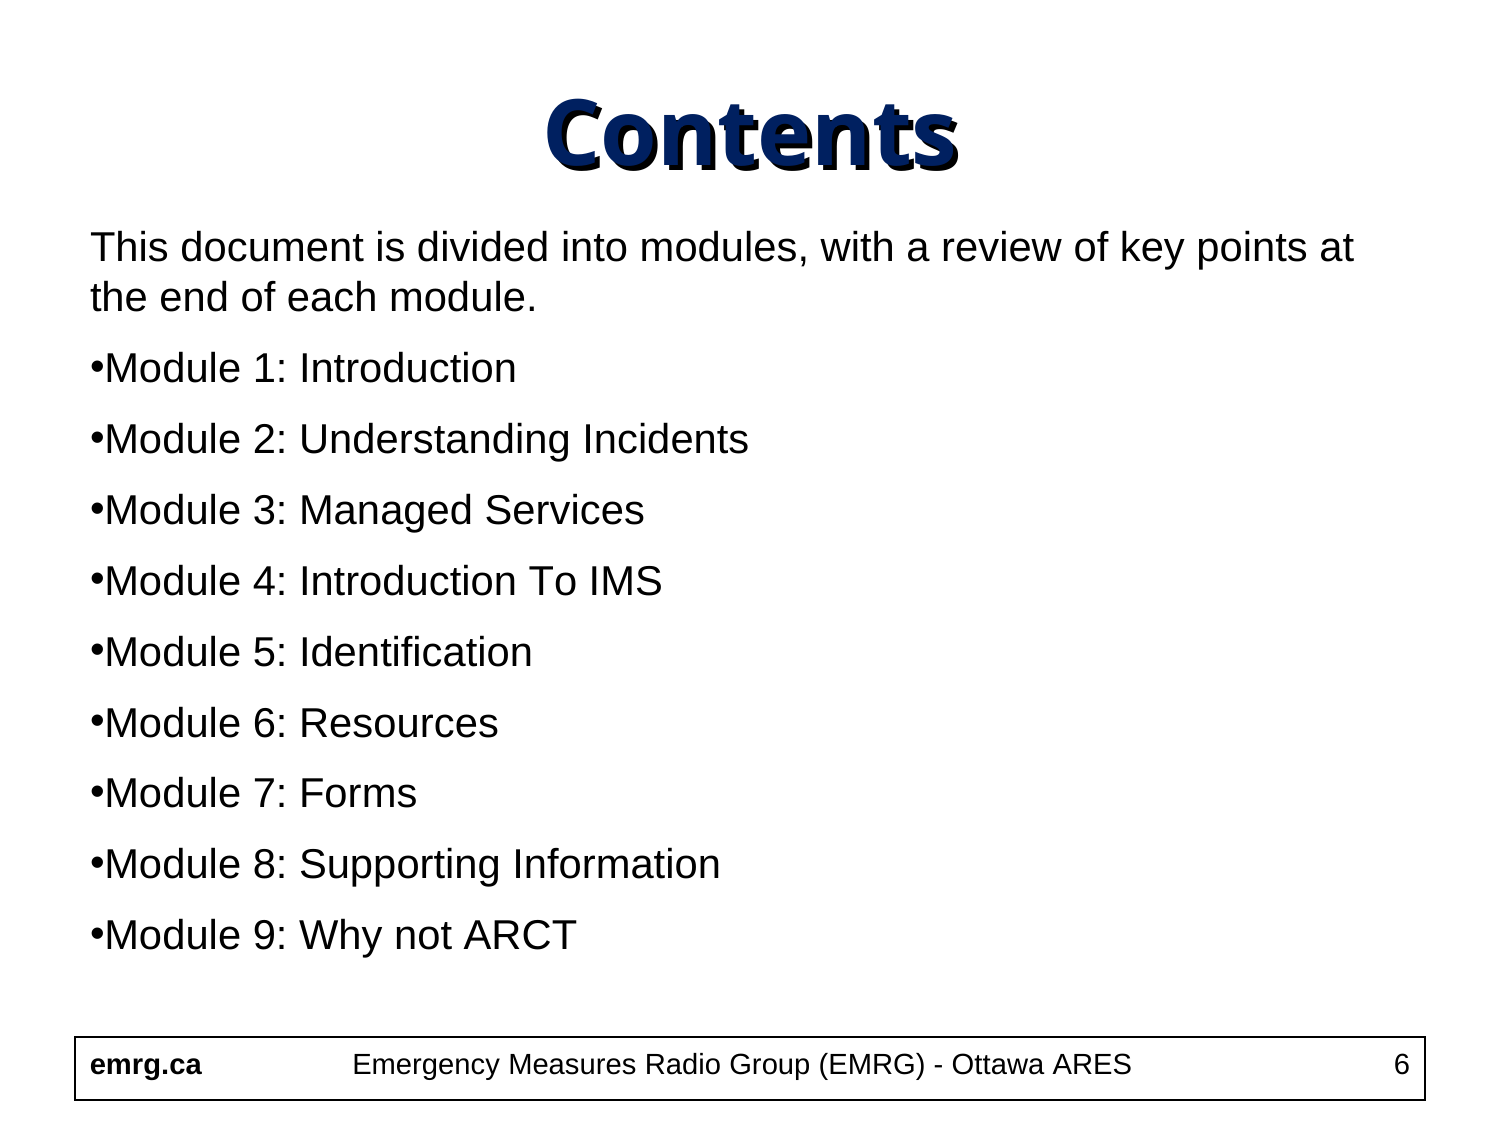

# Contents
This document is divided into modules, with a review of key points at the end of each module.
Module 1: Introduction
Module 2: Understanding Incidents
Module 3: Managed Services
Module 4: Introduction To IMS
Module 5: Identification
Module 6: Resources
Module 7: Forms
Module 8: Supporting Information
Module 9: Why not ARCT
Emergency Measures Radio Group (EMRG) - Ottawa ARES
6